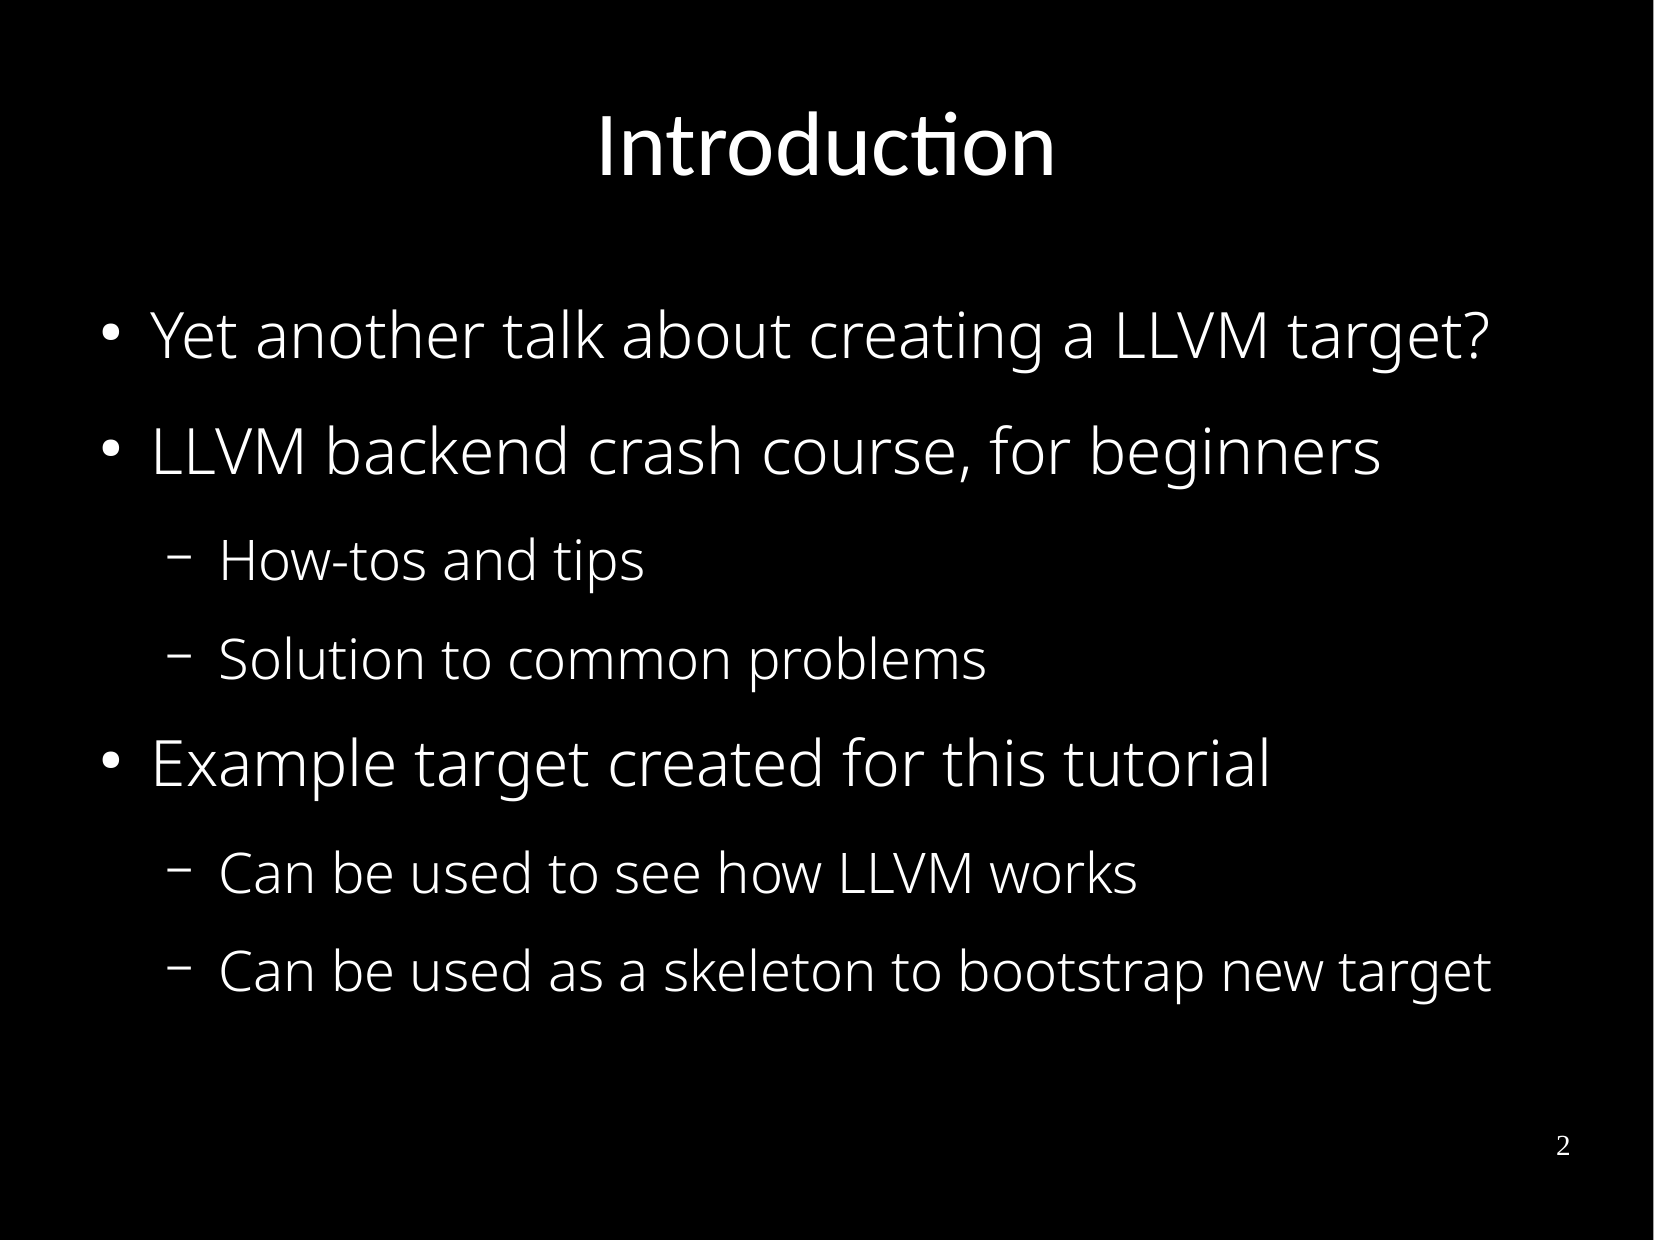

# Introduction
Yet another talk about creating a LLVM target?
LLVM backend crash course, for beginners
How-tos and tips
Solution to common problems
Example target created for this tutorial
Can be used to see how LLVM works
Can be used as a skeleton to bootstrap new target
2